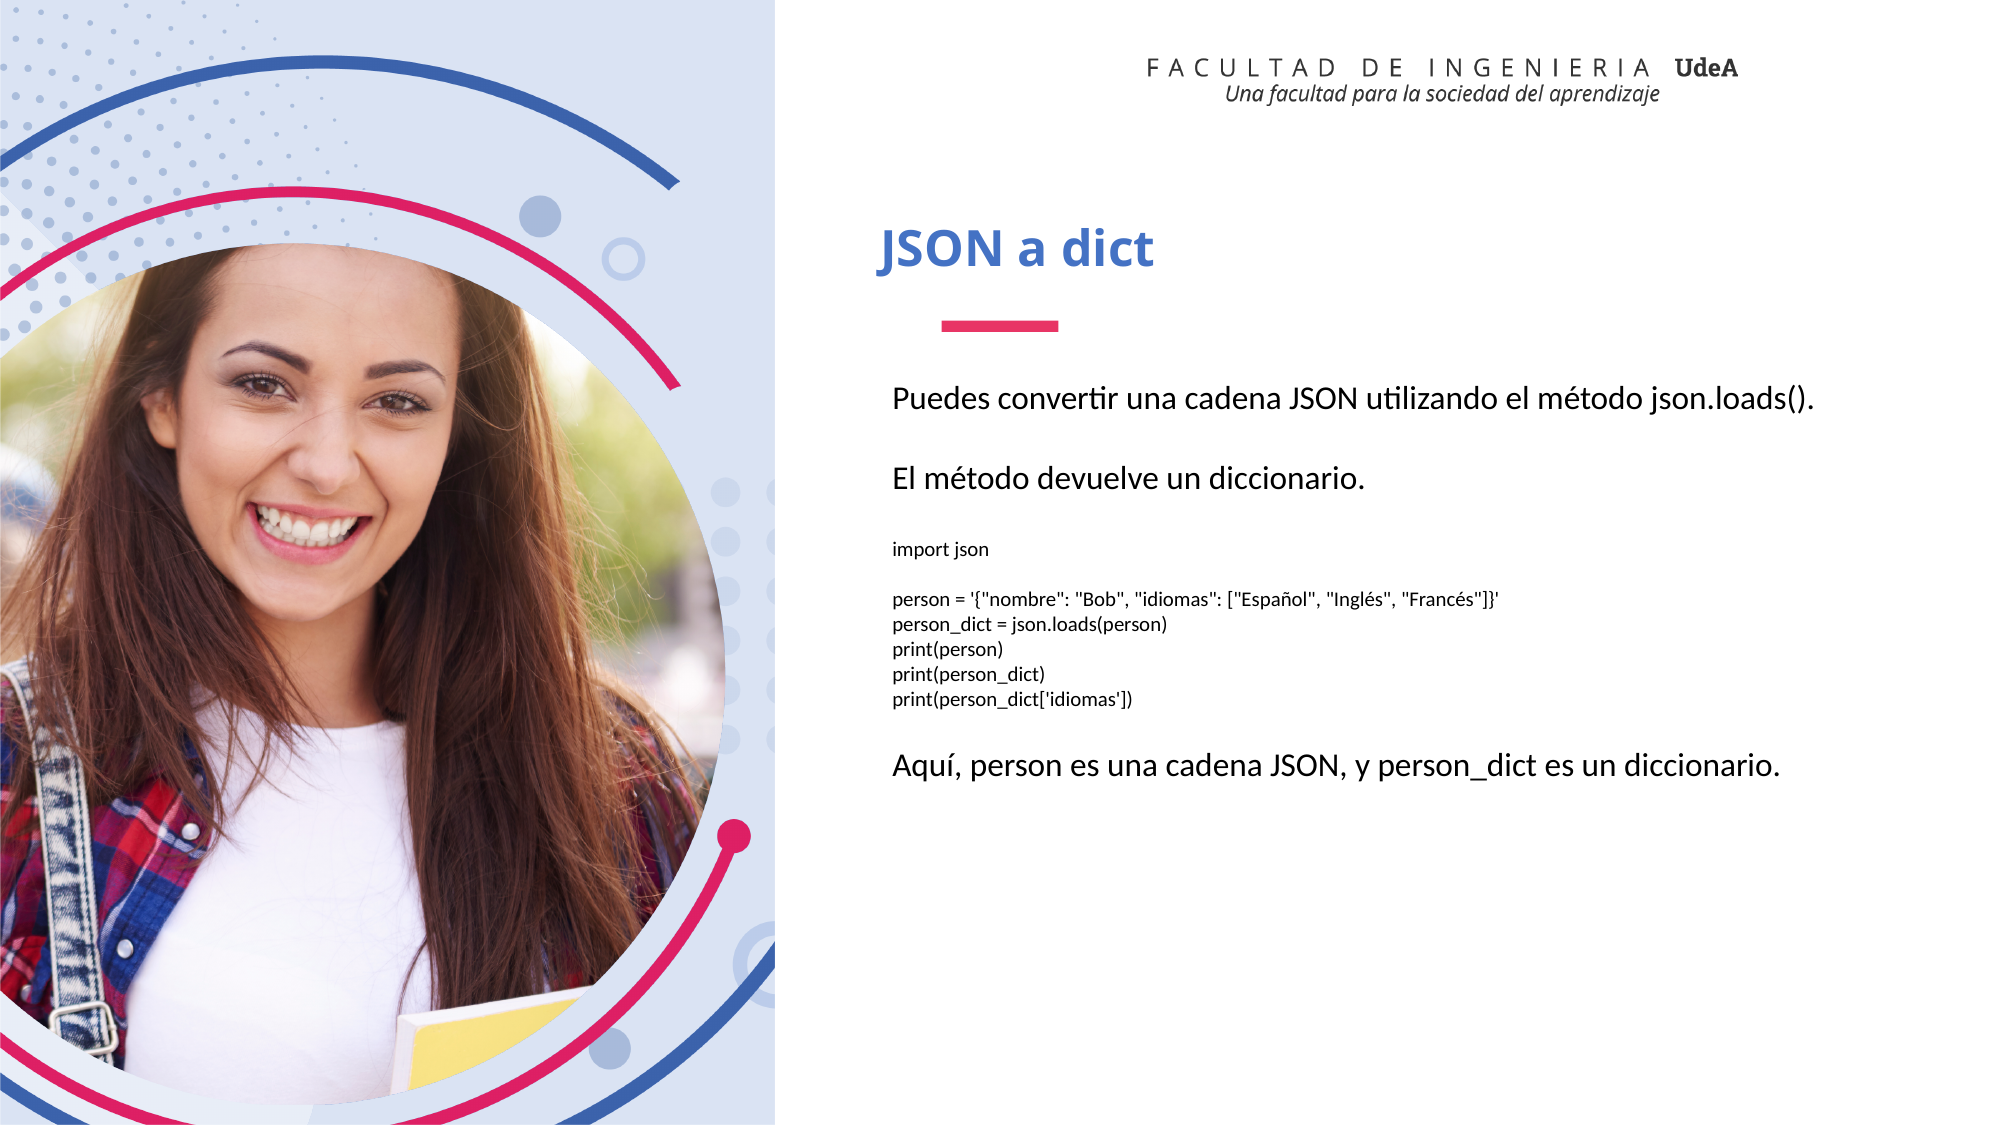

JSON a dict
Puedes convertir una cadena JSON utilizando el método json.loads().
El método devuelve un diccionario.
import json
person = '{"nombre": "Bob", "idiomas": ["Español", "Inglés", "Francés"]}'
person_dict = json.loads(person)
print(person)
print(person_dict)
print(person_dict['idiomas'])
Aquí, person es una cadena JSON, y person_dict es un diccionario.